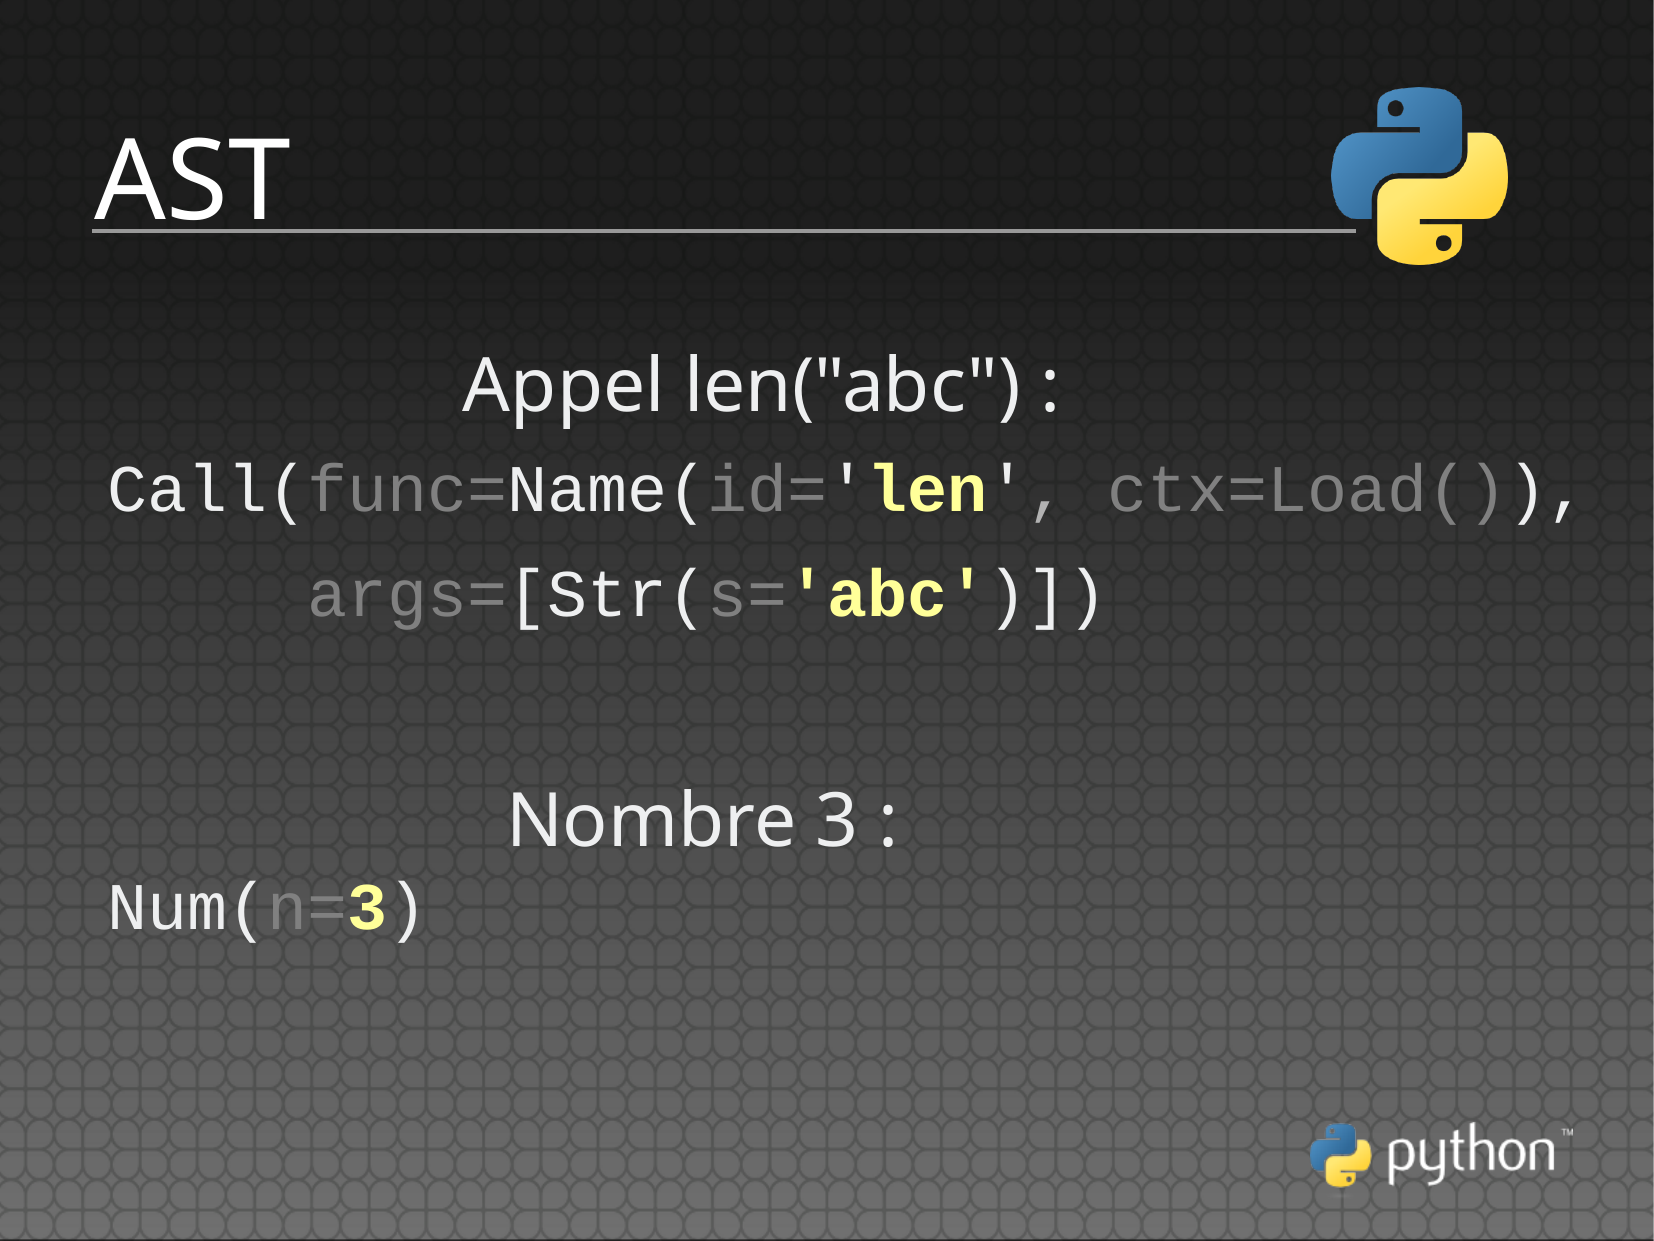

# AST
Appel len("abc") :
Call(func=Name(id='len', ctx=Load()),
 args=[Str(s='abc')])
Nombre 3 :
Num(n=3)